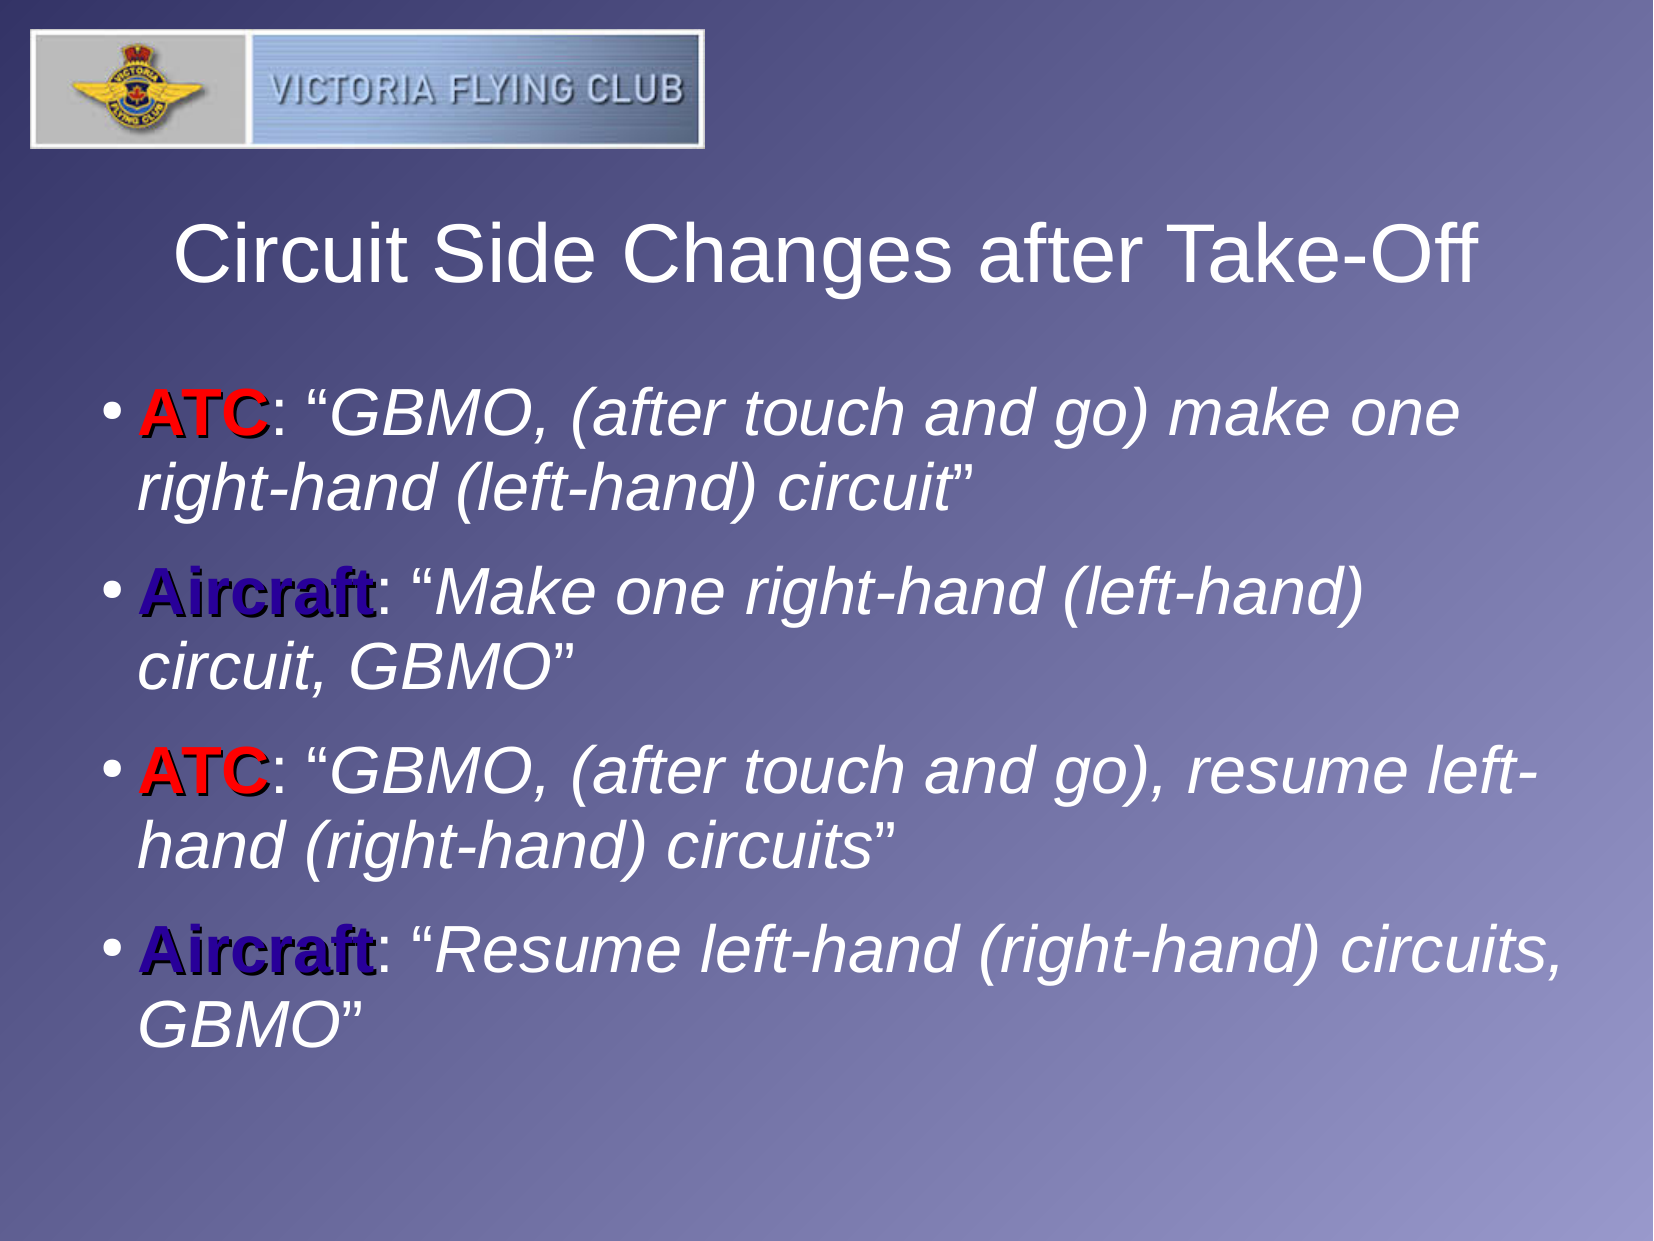

# Circuit Side Changes after Take-Off
ATC: “GBMO, (after touch and go) make one right-hand (left-hand) circuit”
Aircraft: “Make one right-hand (left-hand) circuit, GBMO”
ATC: “GBMO, (after touch and go), resume left-hand (right-hand) circuits”
Aircraft: “Resume left-hand (right-hand) circuits, GBMO”